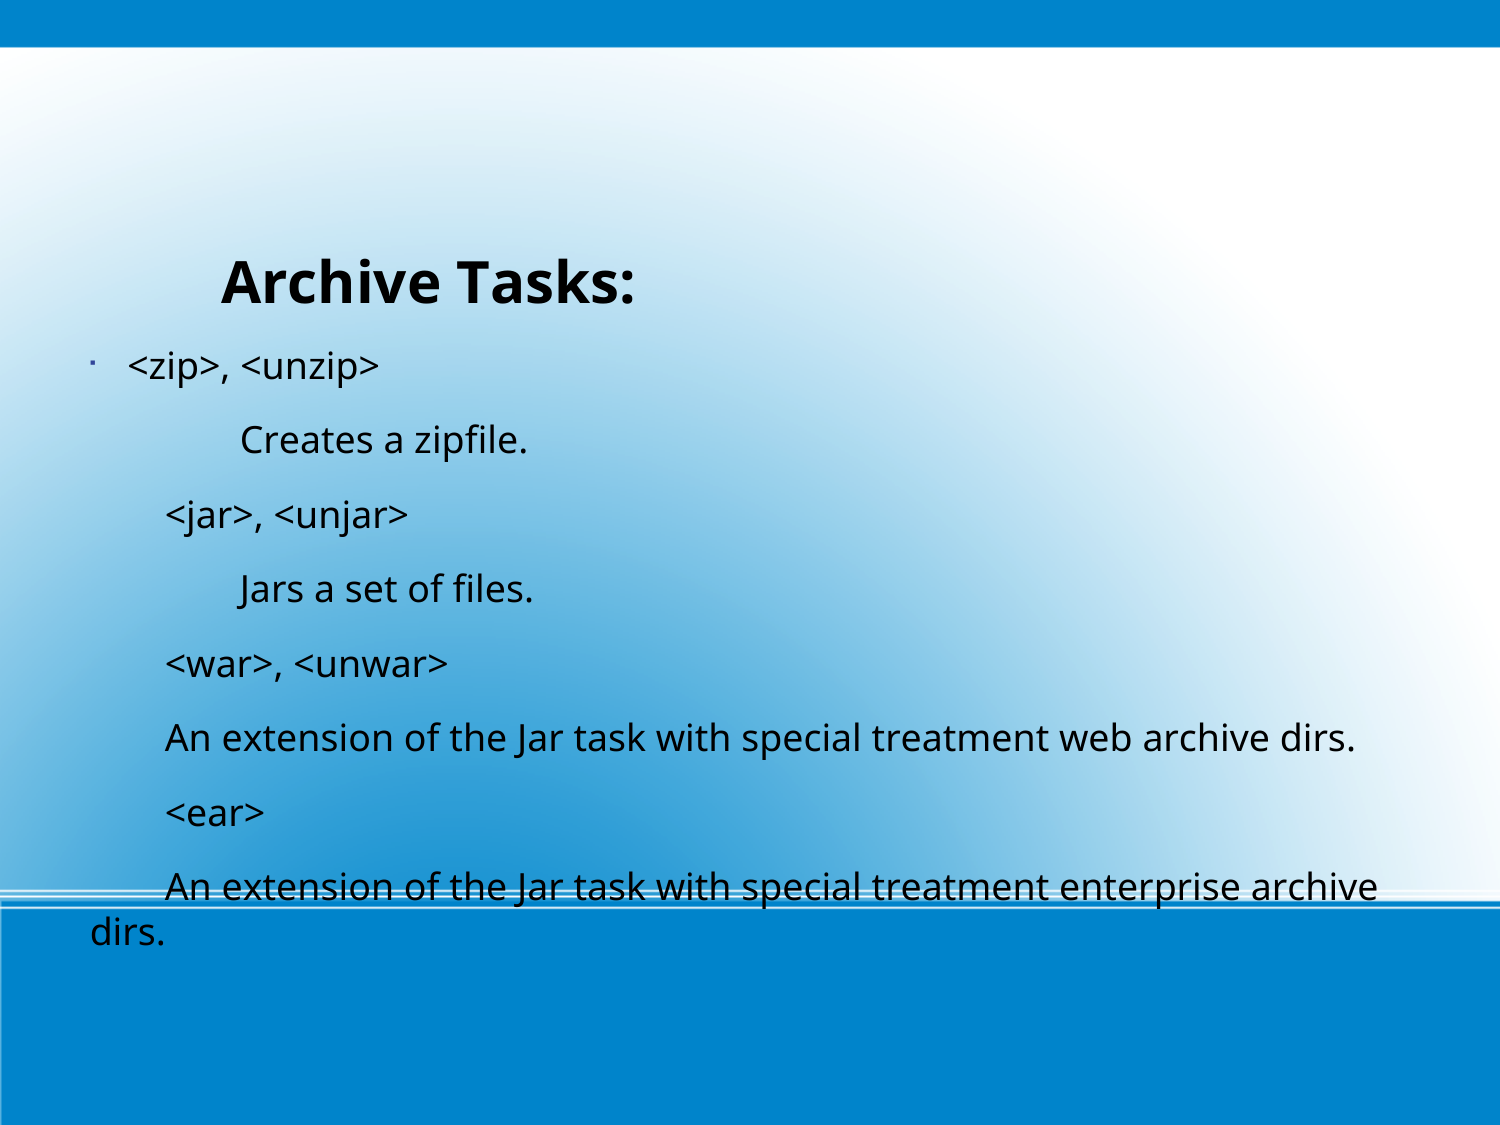

#
	Archive Tasks:
<zip>, <unzip>
		Creates a zipfile.
	<jar>, <unjar>
		Jars a set of files.
	<war>, <unwar>
	An extension of the Jar task with special treatment web archive dirs.
	<ear>
	An extension of the Jar task with special treatment enterprise archive dirs.